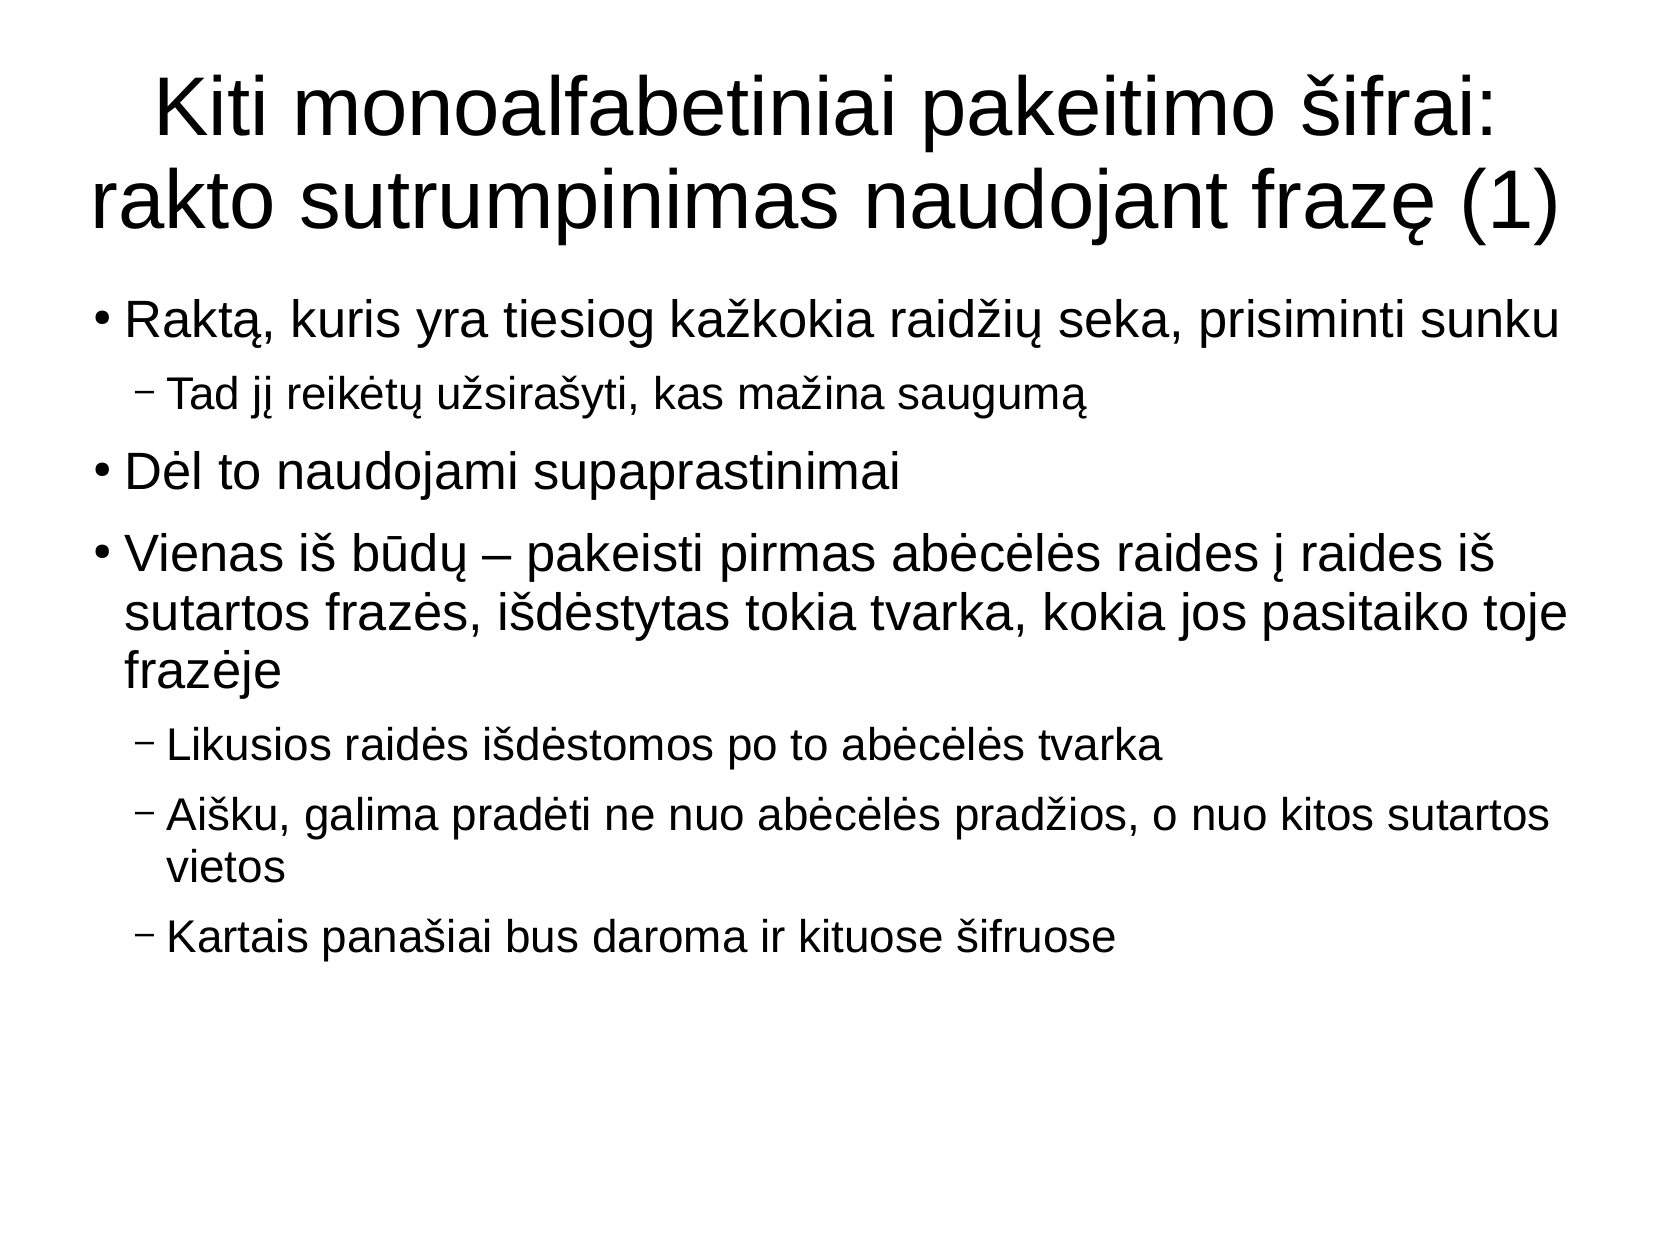

# Kiti monoalfabetiniai pakeitimo šifrai: rakto sutrumpinimas naudojant frazę (1)
Raktą, kuris yra tiesiog kažkokia raidžių seka, prisiminti sunku
Tad jį reikėtų užsirašyti, kas mažina saugumą
Dėl to naudojami supaprastinimai
Vienas iš būdų – pakeisti pirmas abėcėlės raides į raides iš sutartos frazės, išdėstytas tokia tvarka, kokia jos pasitaiko toje frazėje
Likusios raidės išdėstomos po to abėcėlės tvarka
Aišku, galima pradėti ne nuo abėcėlės pradžios, o nuo kitos sutartos vietos
Kartais panašiai bus daroma ir kituose šifruose